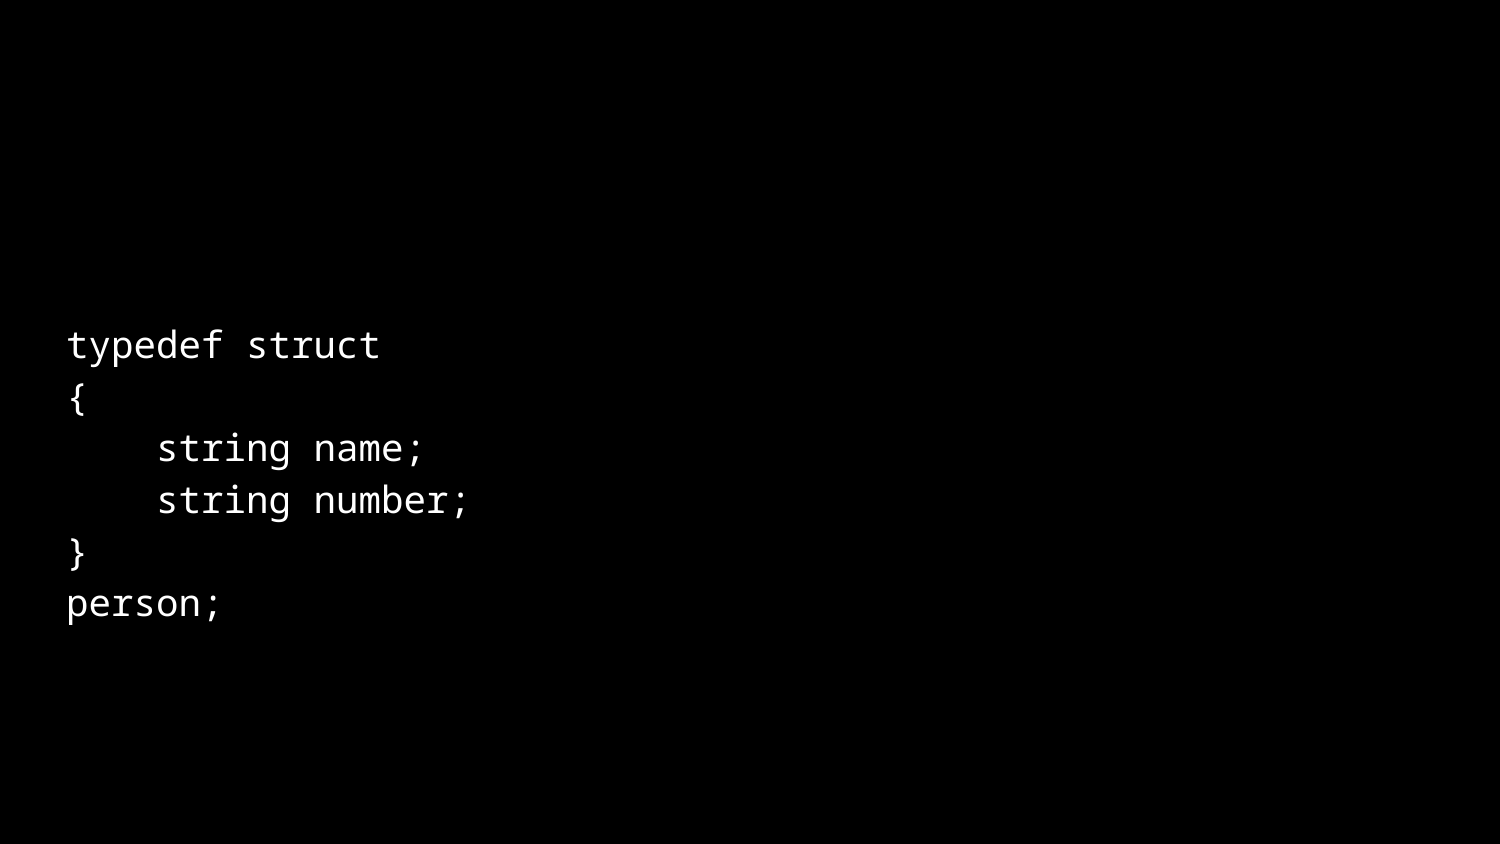

# typedef struct
{
 string name;
 string number;
}
person;